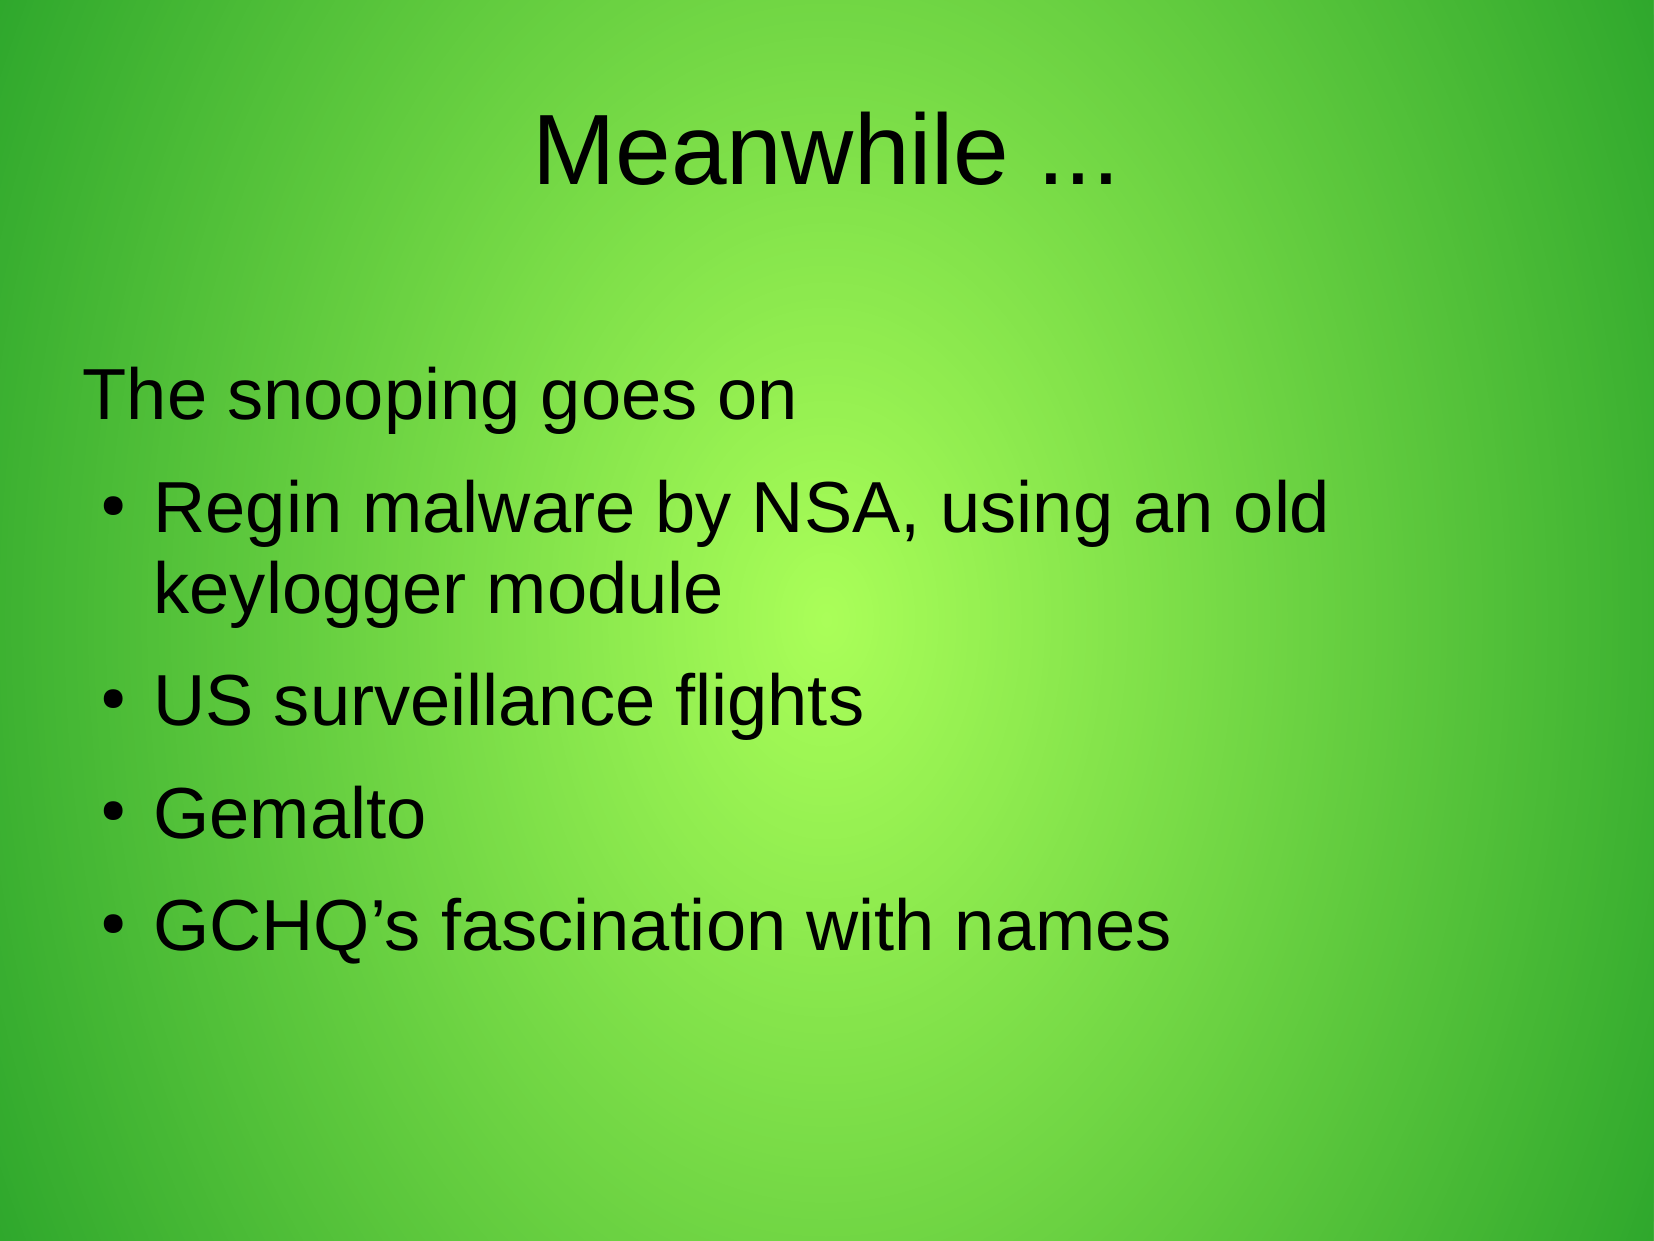

# Meanwhile ...
The snooping goes on
Regin malware by NSA, using an old keylogger module
US surveillance flights
Gemalto
GCHQ’s fascination with names